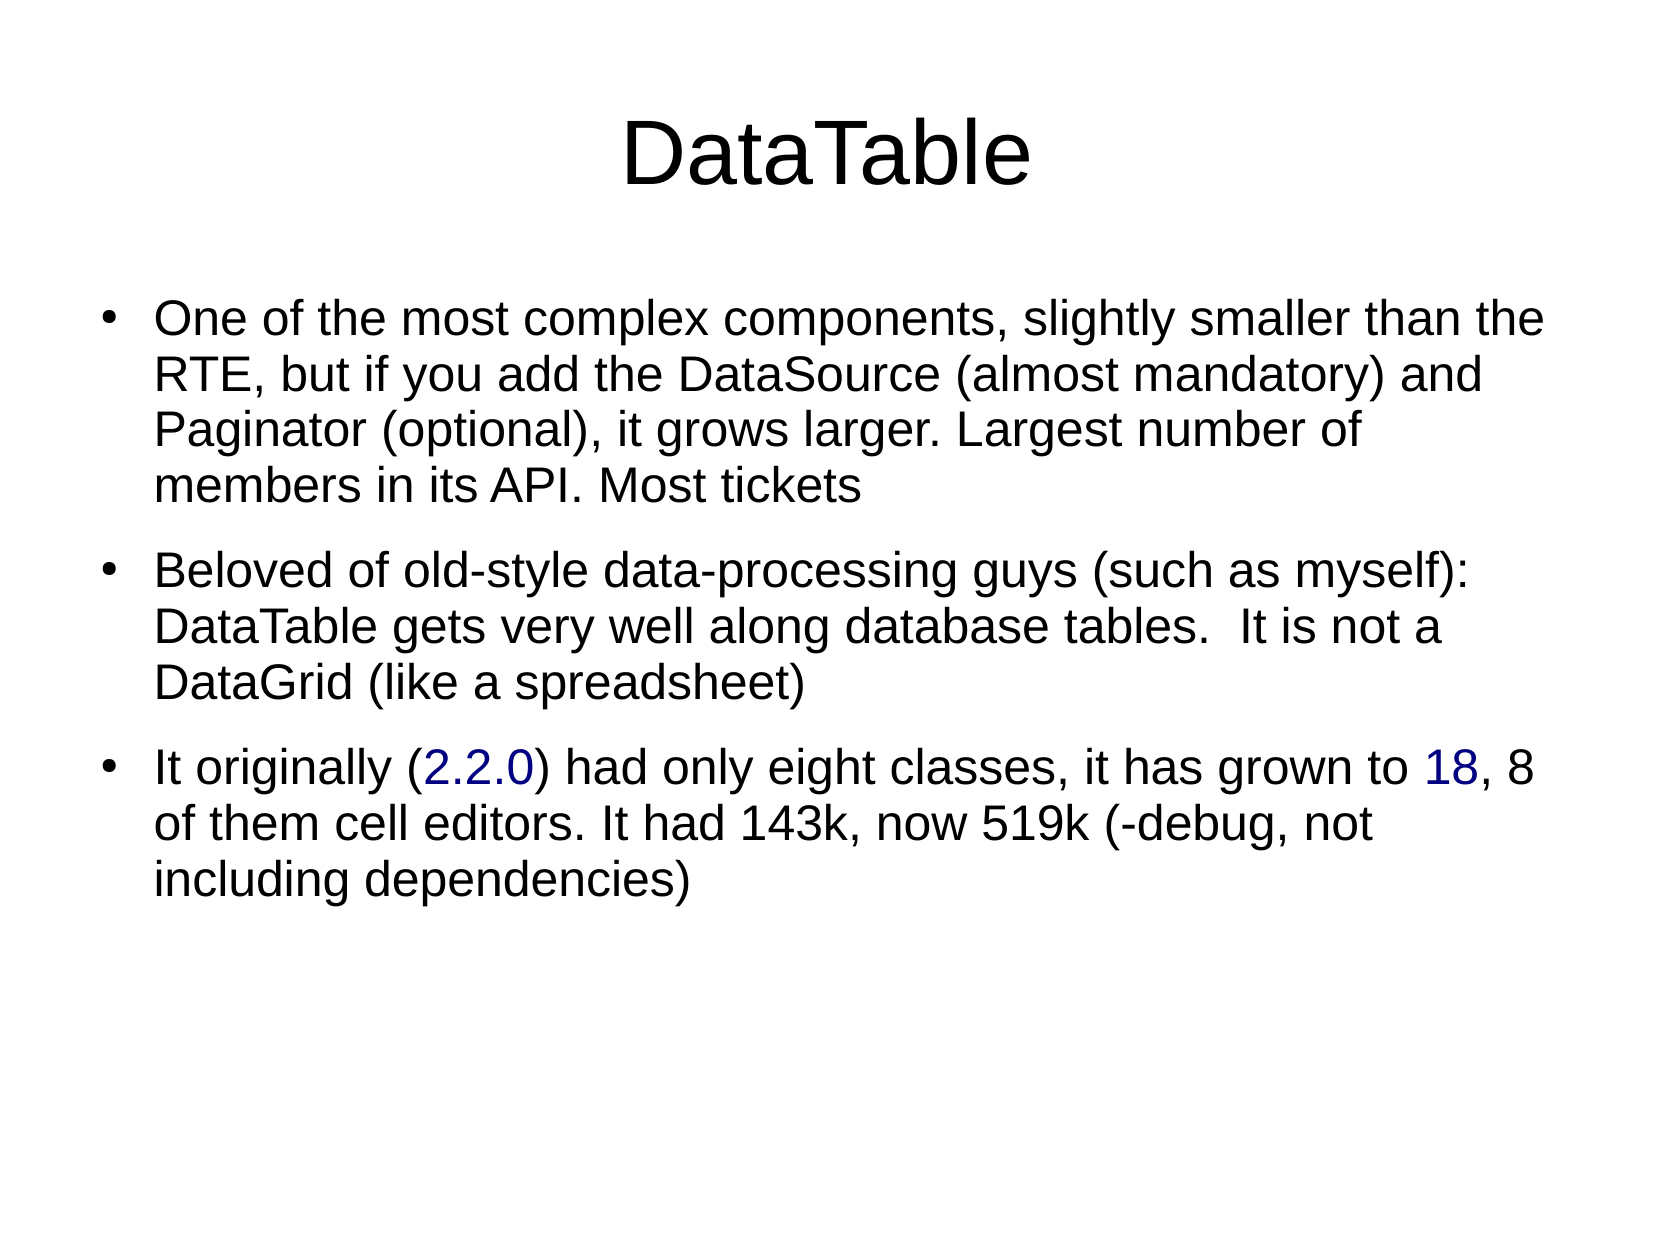

# DataTable
One of the most complex components, slightly smaller than the RTE, but if you add the DataSource (almost mandatory) and Paginator (optional), it grows larger. Largest number of members in its API. Most tickets
Beloved of old-style data-processing guys (such as myself): DataTable gets very well along database tables. It is not a DataGrid (like a spreadsheet)
It originally (2.2.0) had only eight classes, it has grown to 18, 8 of them cell editors. It had 143k, now 519k (-debug, not including dependencies)